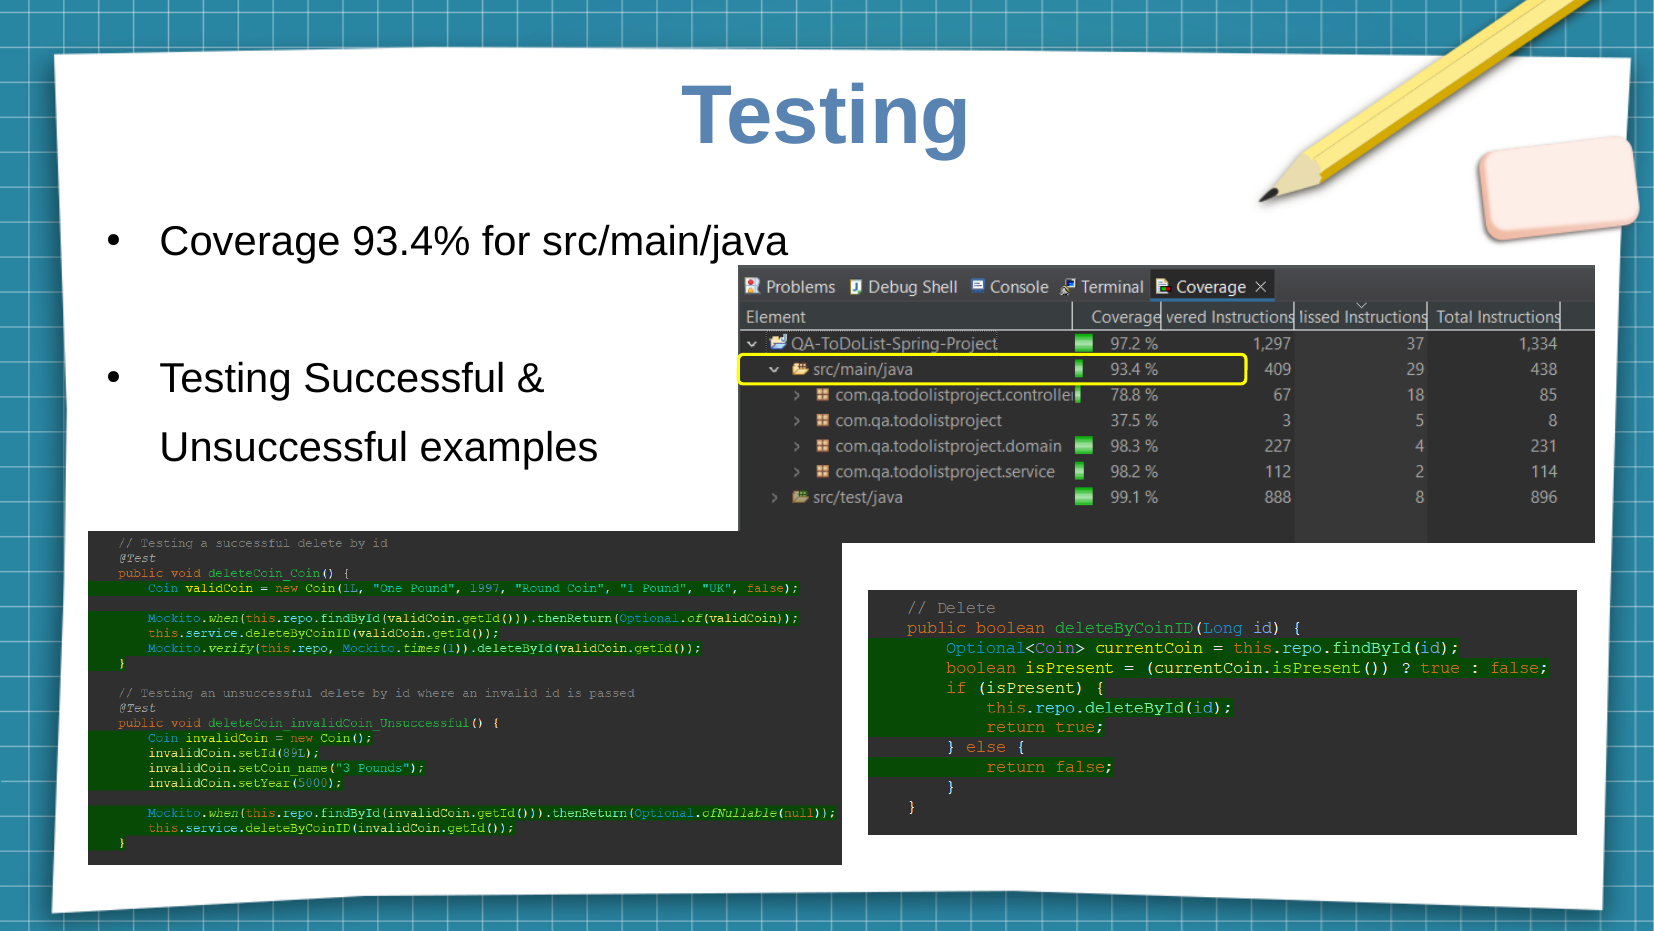

Testing
# Coverage 93.4% for src/main/java
Testing Successful &
Unsuccessful examples